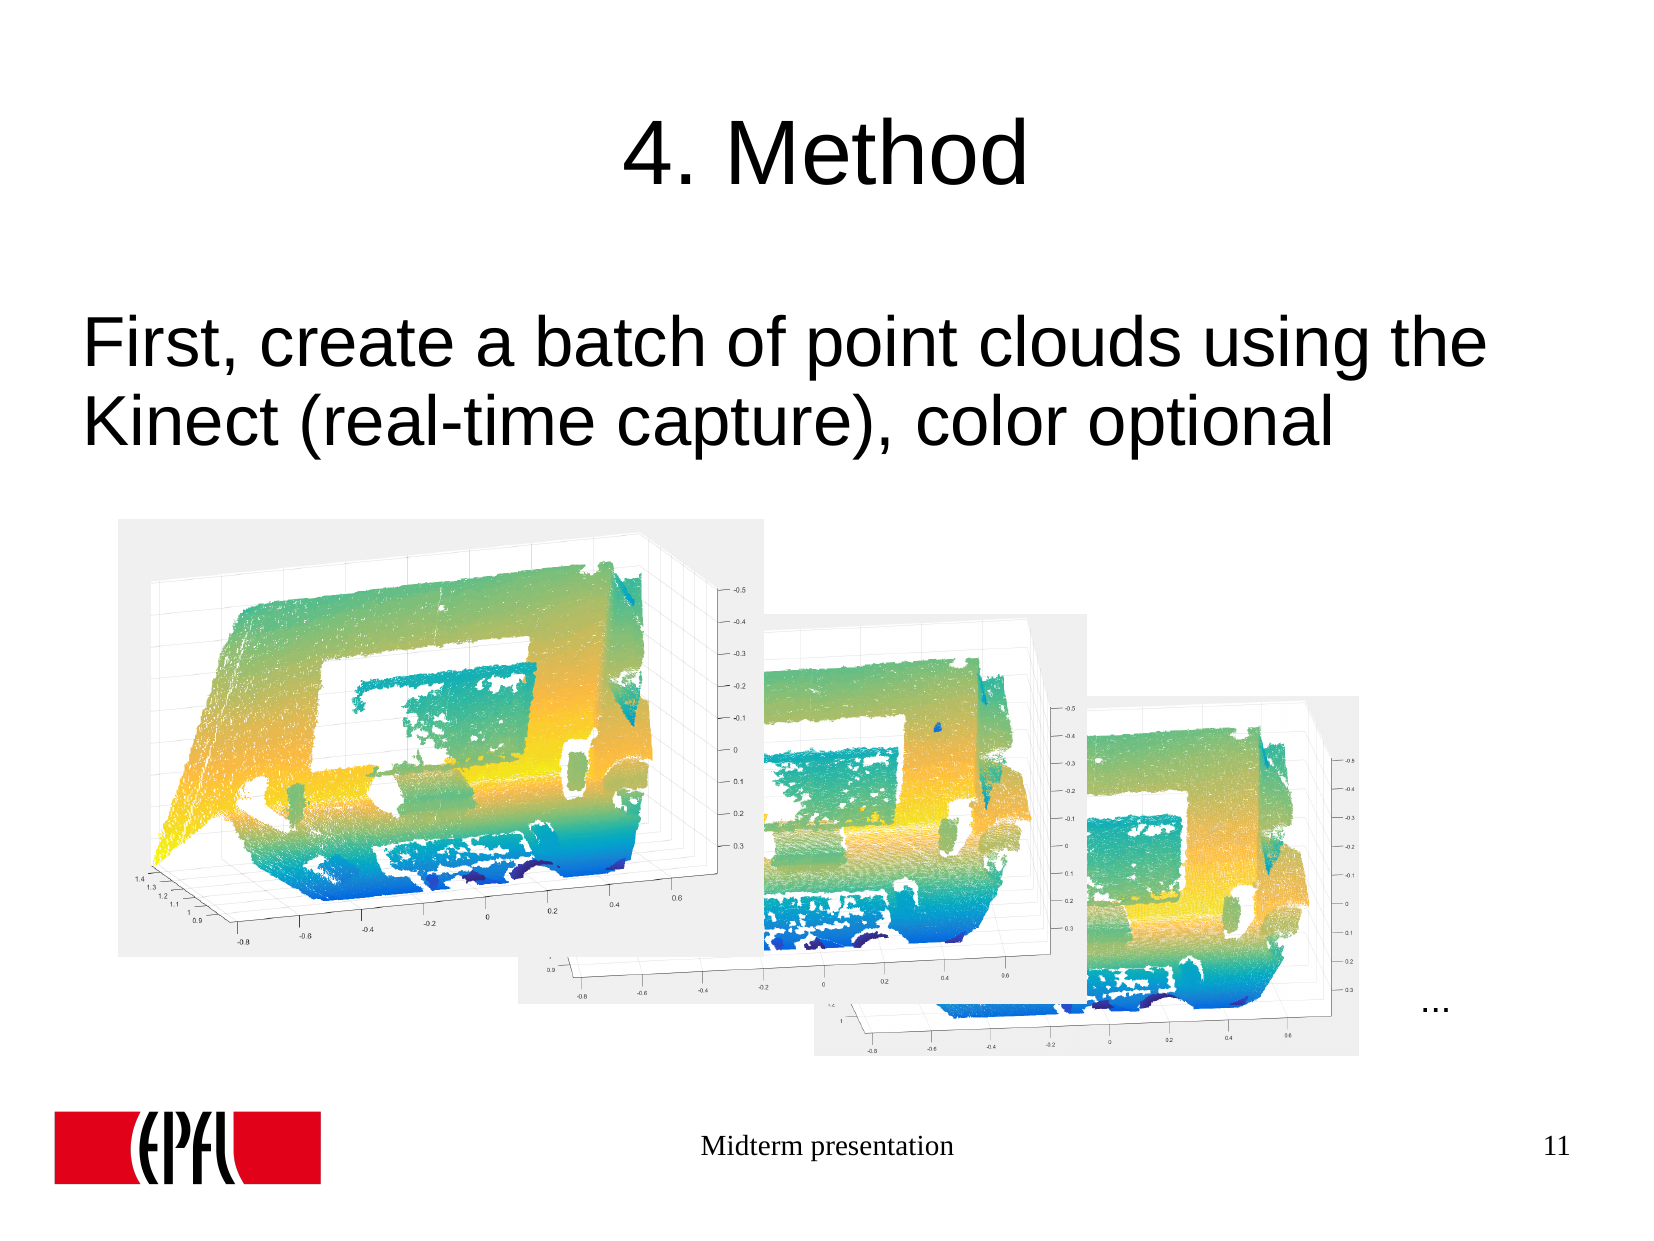

# 4. Method
First, create a batch of point clouds using the Kinect (real-time capture), color optional
...
Midterm presentation
11